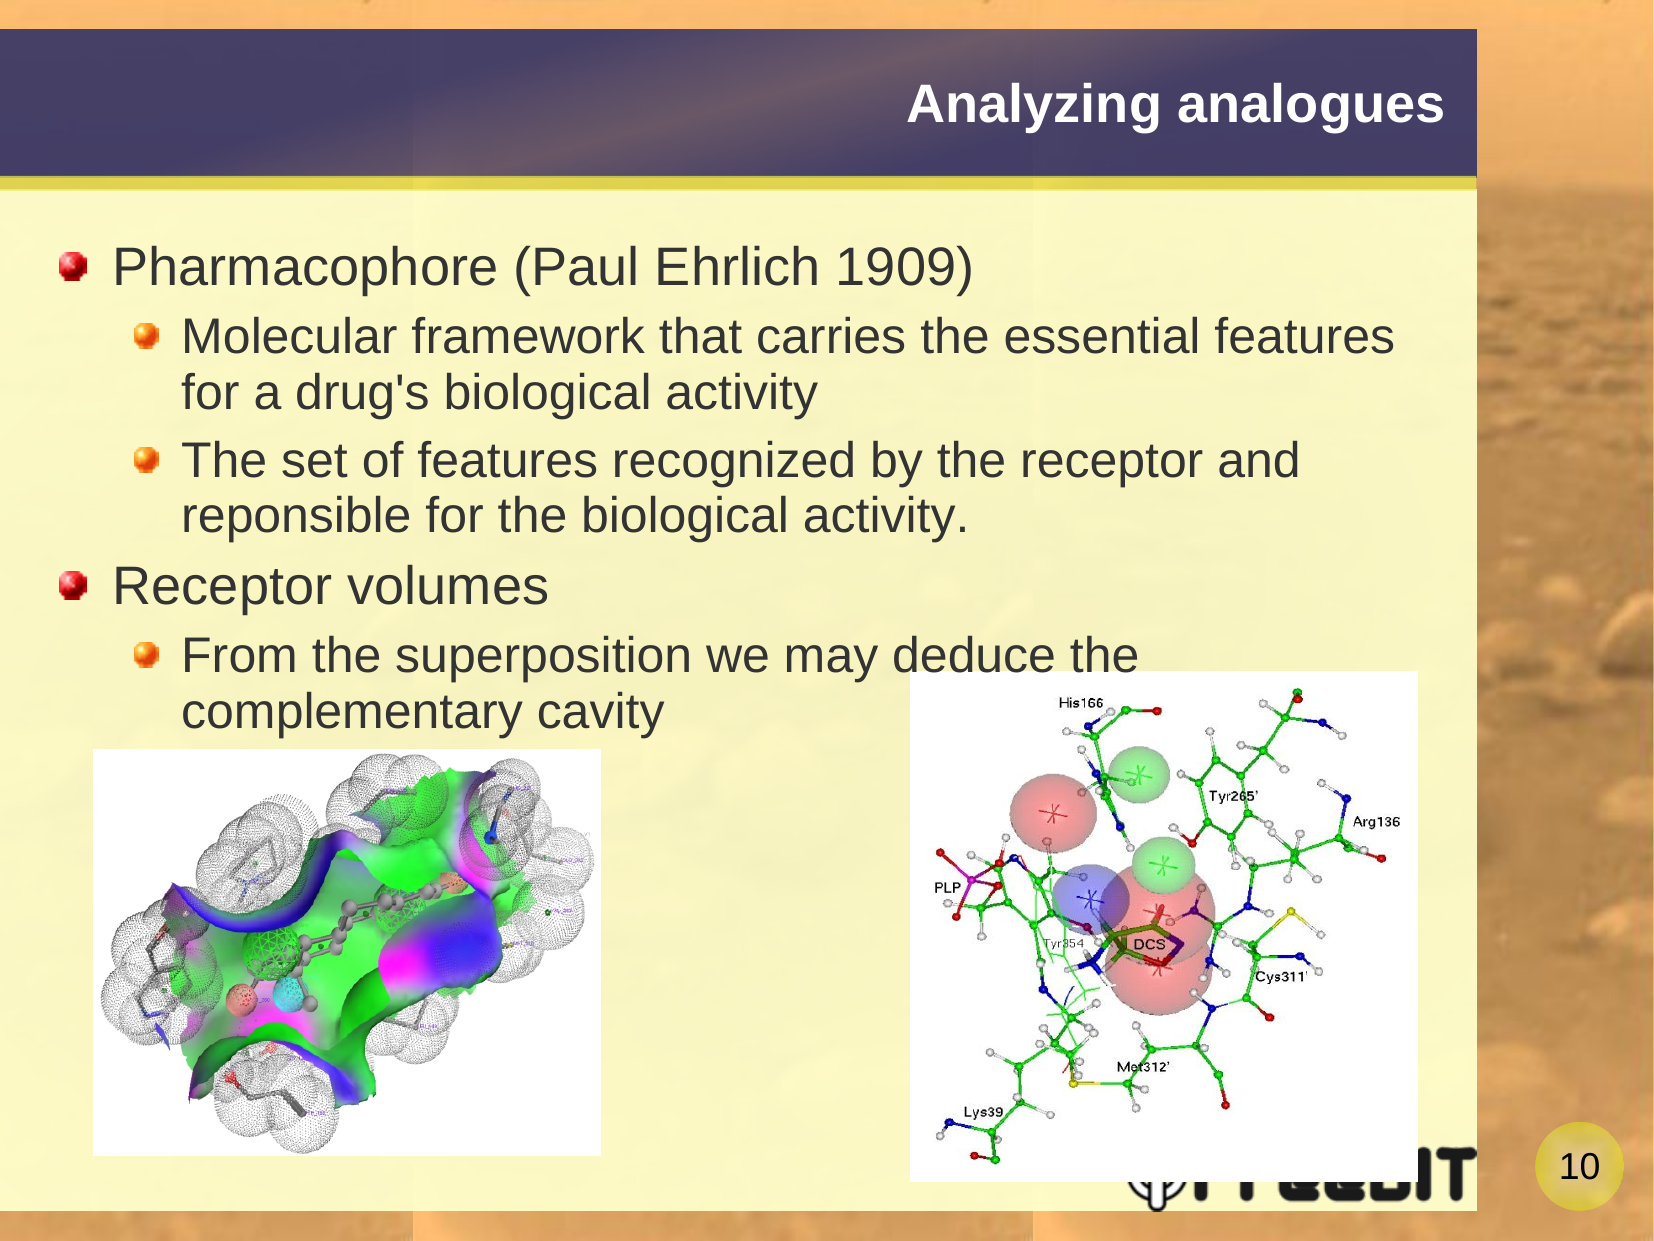

# Analyzing analogues
Pharmacophore (Paul Ehrlich 1909)
Molecular framework that carries the essential features for a drug's biological activity
The set of features recognized by the receptor and reponsible for the biological activity.
Receptor volumes
From the superposition we may deduce the complementary cavity